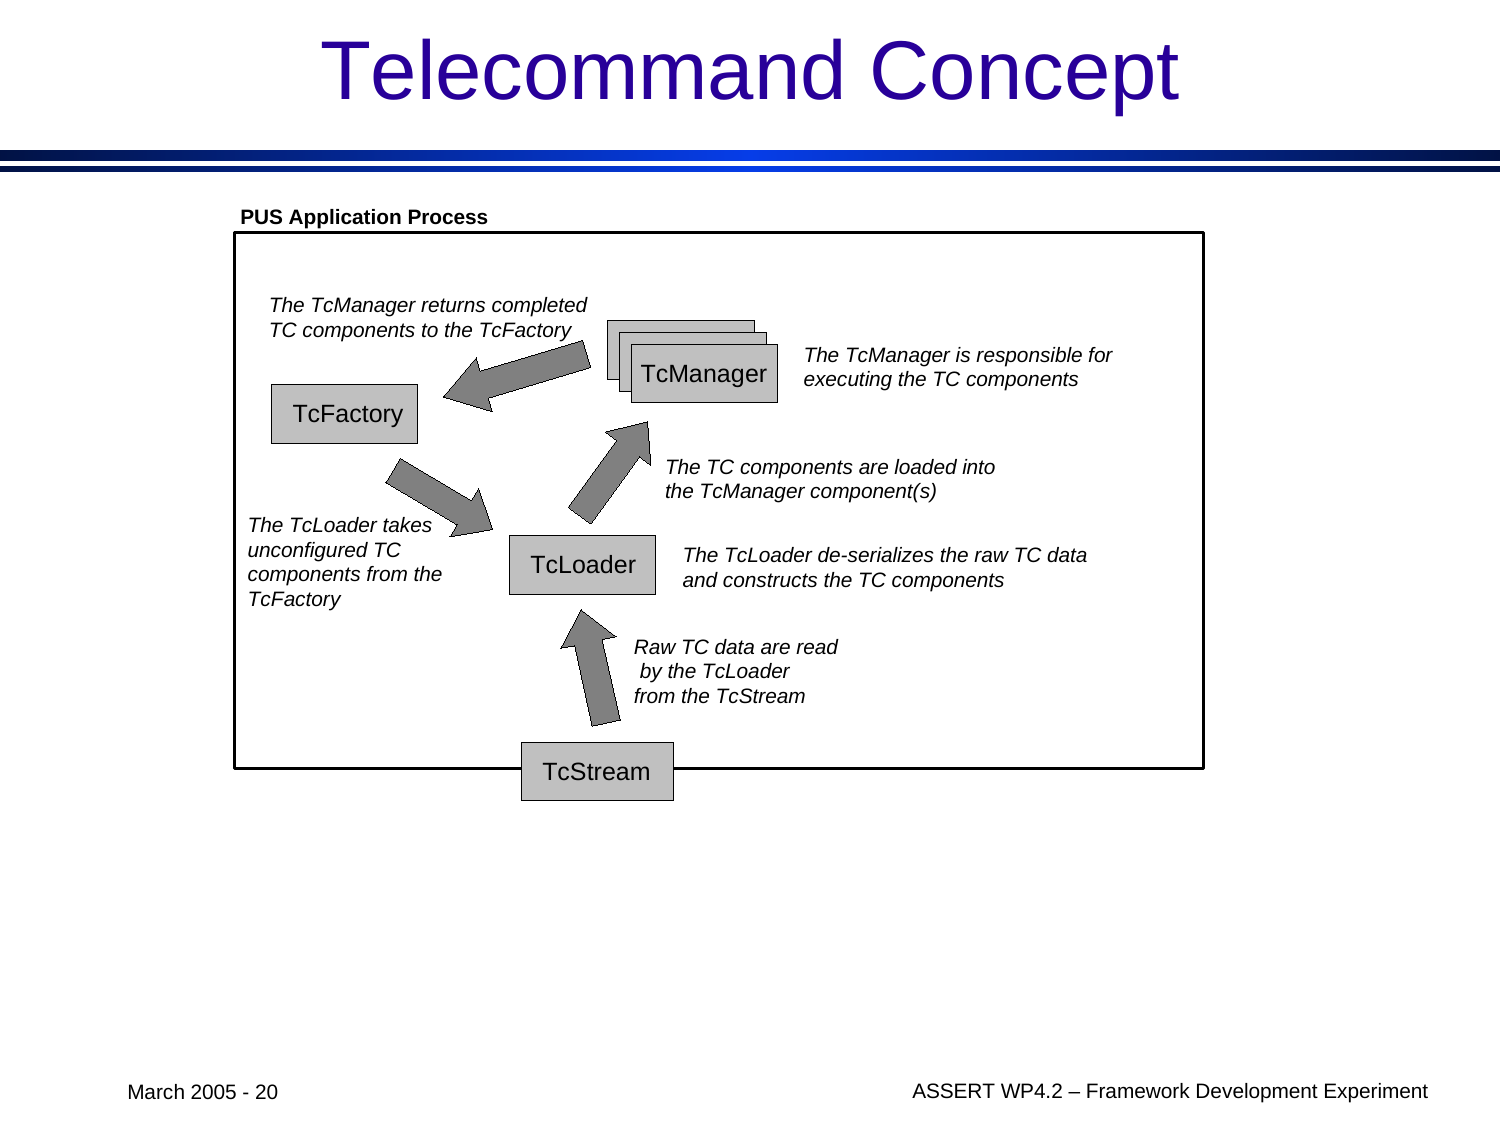

# Telecommand Concept
PUS Application Process
The TcManager returns completed
TC components to the TcFactory
The TcManager is responsible for
executing the TC components
TcManager
TcFactory
The TC components are loaded into
the TcManager component(s)
The TcLoader takes
unconfigured TC
components from the
TcFactory
The TcLoader de-serializes the raw TC data
and constructs the TC components
TcLoader
Raw TC data are read
 by the TcLoader
from the TcStream
TcStream